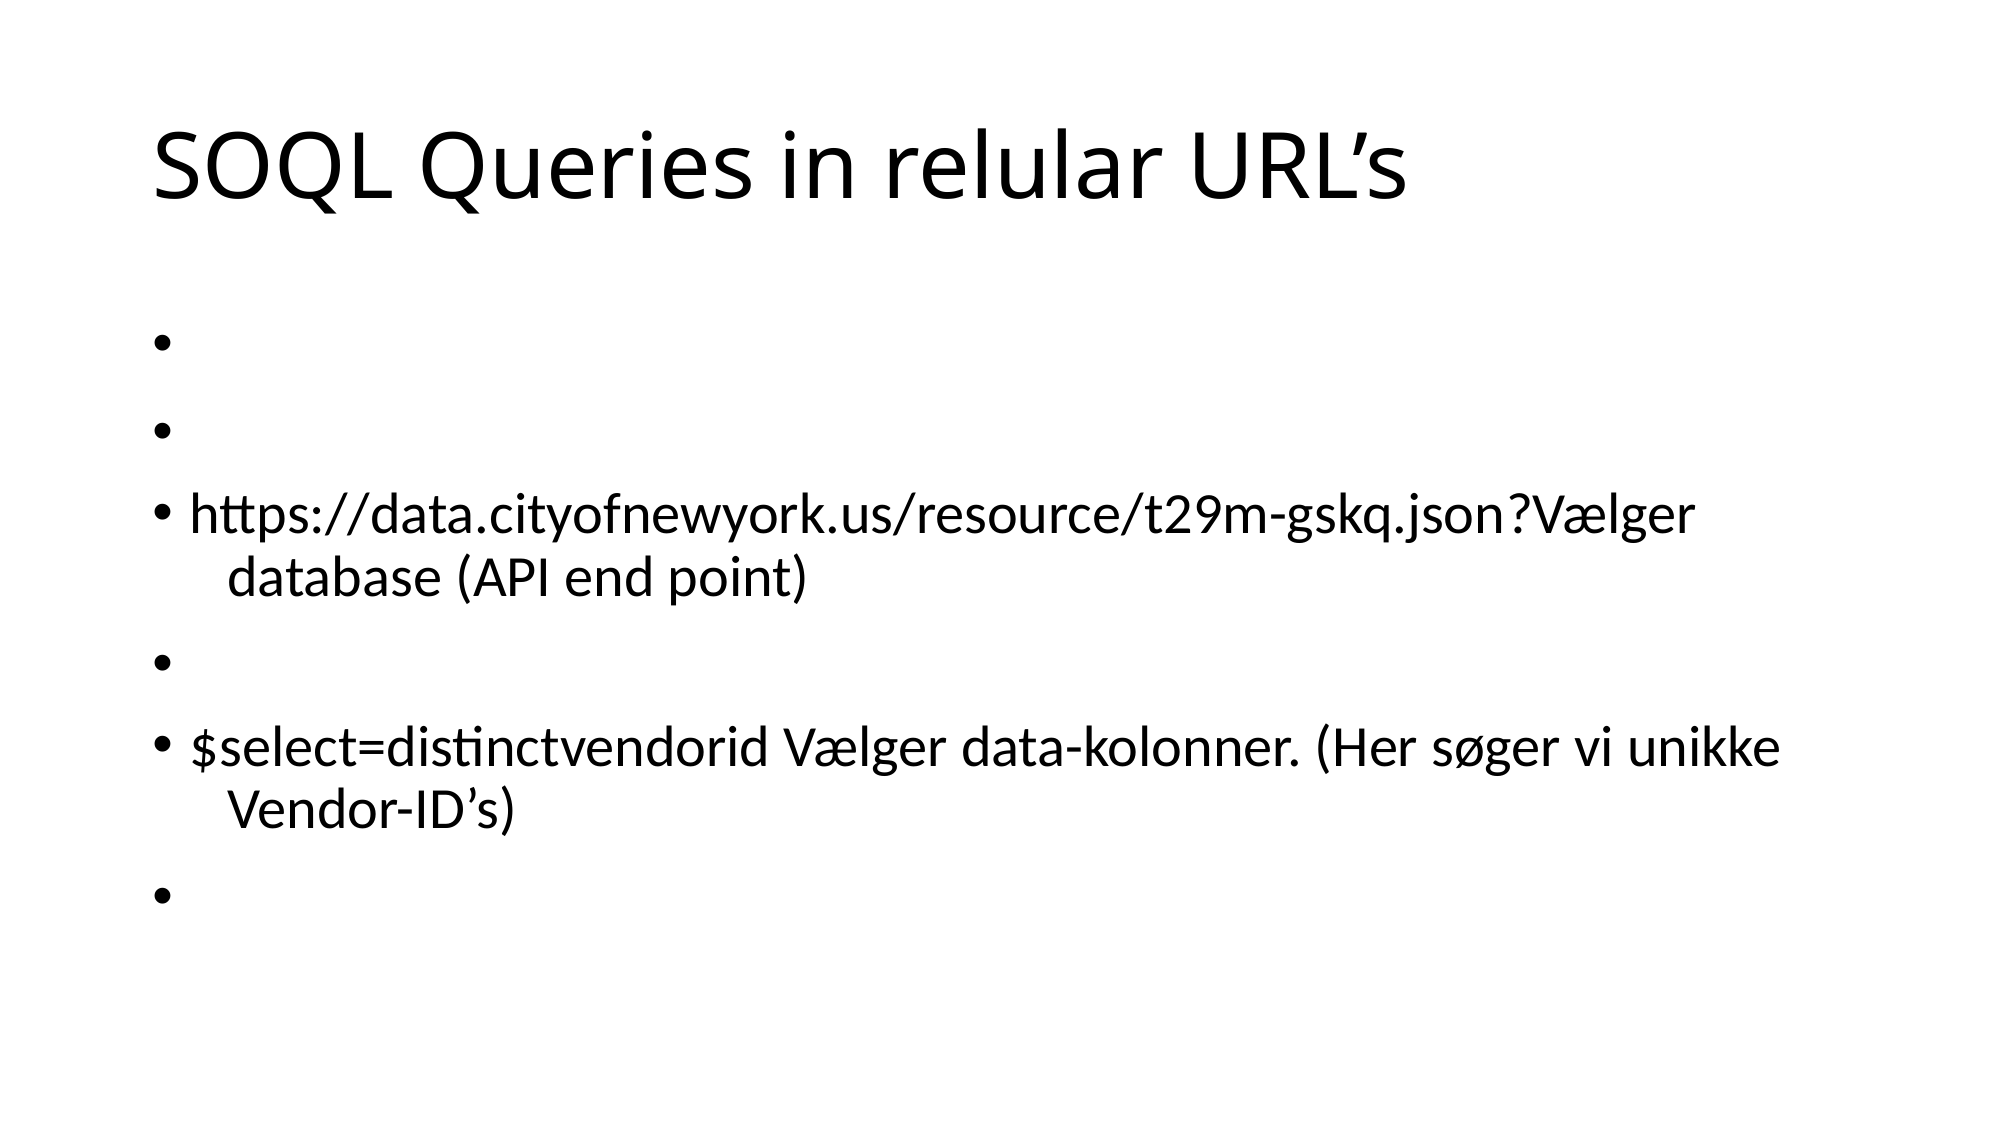

# SOQL Queries in relular URL’s
https://data.cityofnewyork.us/resource/t29m-gskq.json?Vælger database (API end point)
$select=distinctvendorid Vælger data-kolonner. (Her søger vi unikke Vendor-ID’s)